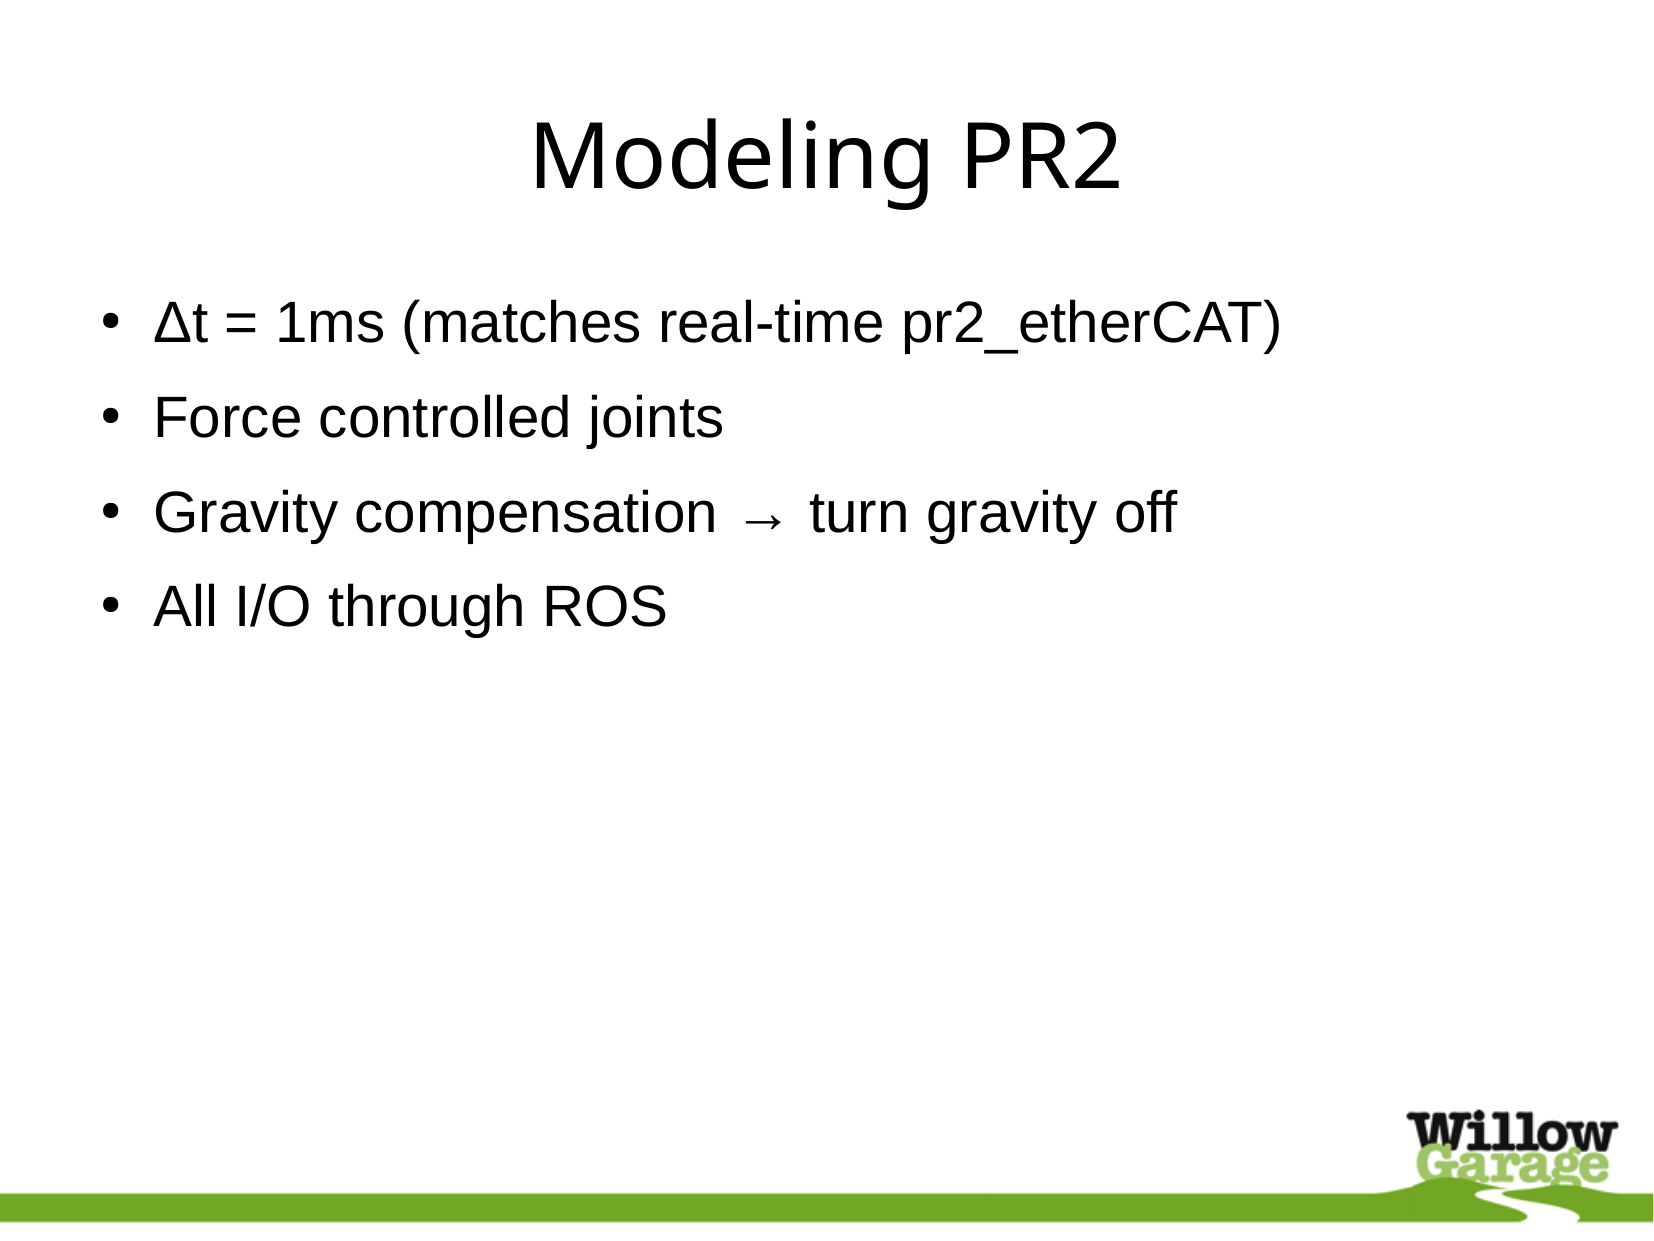

# Modeling PR2
Δt = 1ms (matches real-time pr2_etherCAT)
Force controlled joints
Gravity compensation → turn gravity off
All I/O through ROS